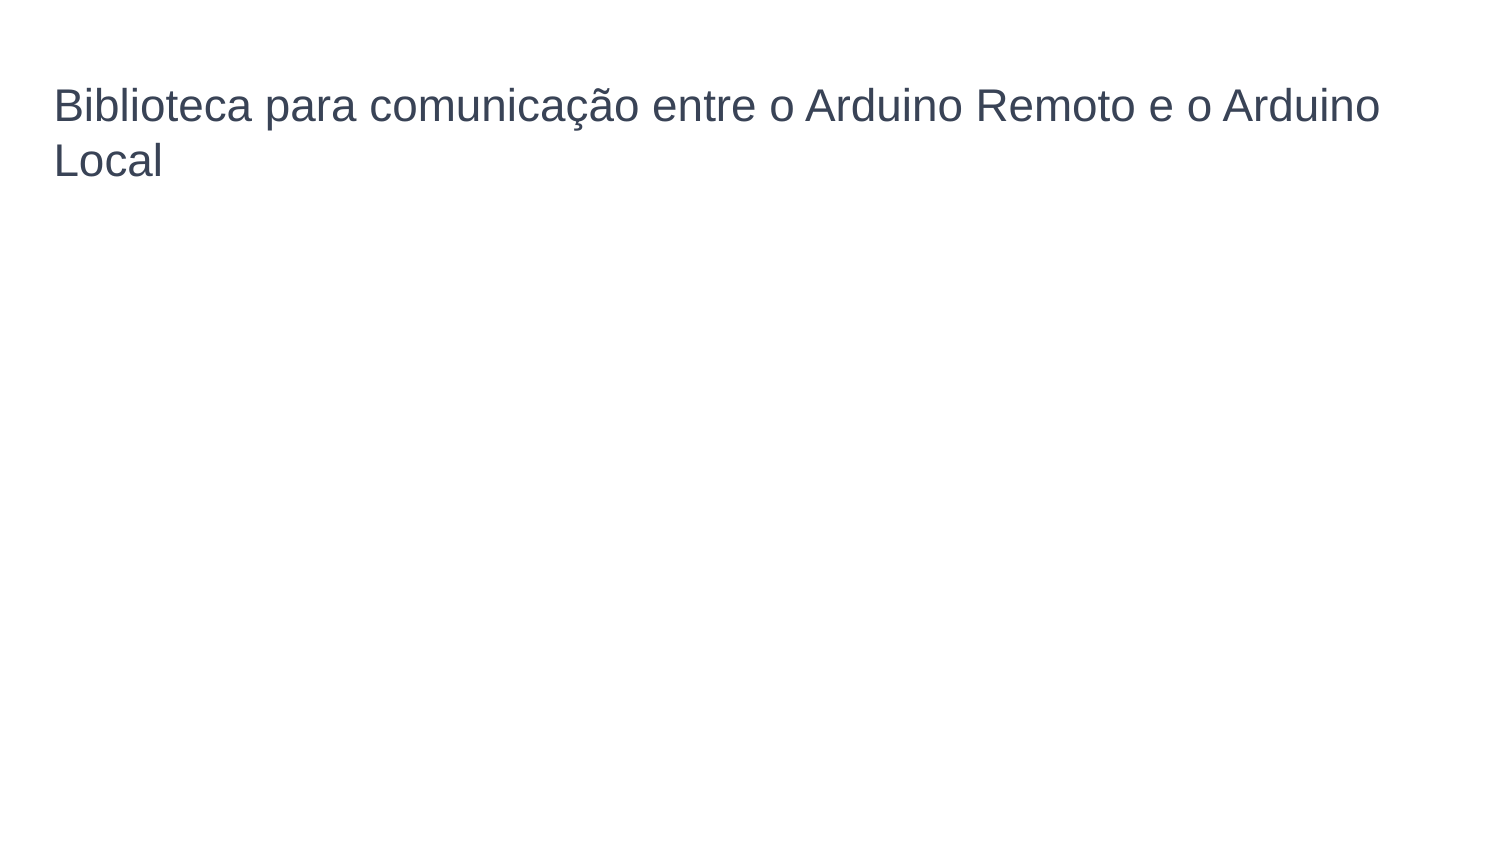

# Biblioteca para comunicação entre o Arduino Remoto e o Arduino Local